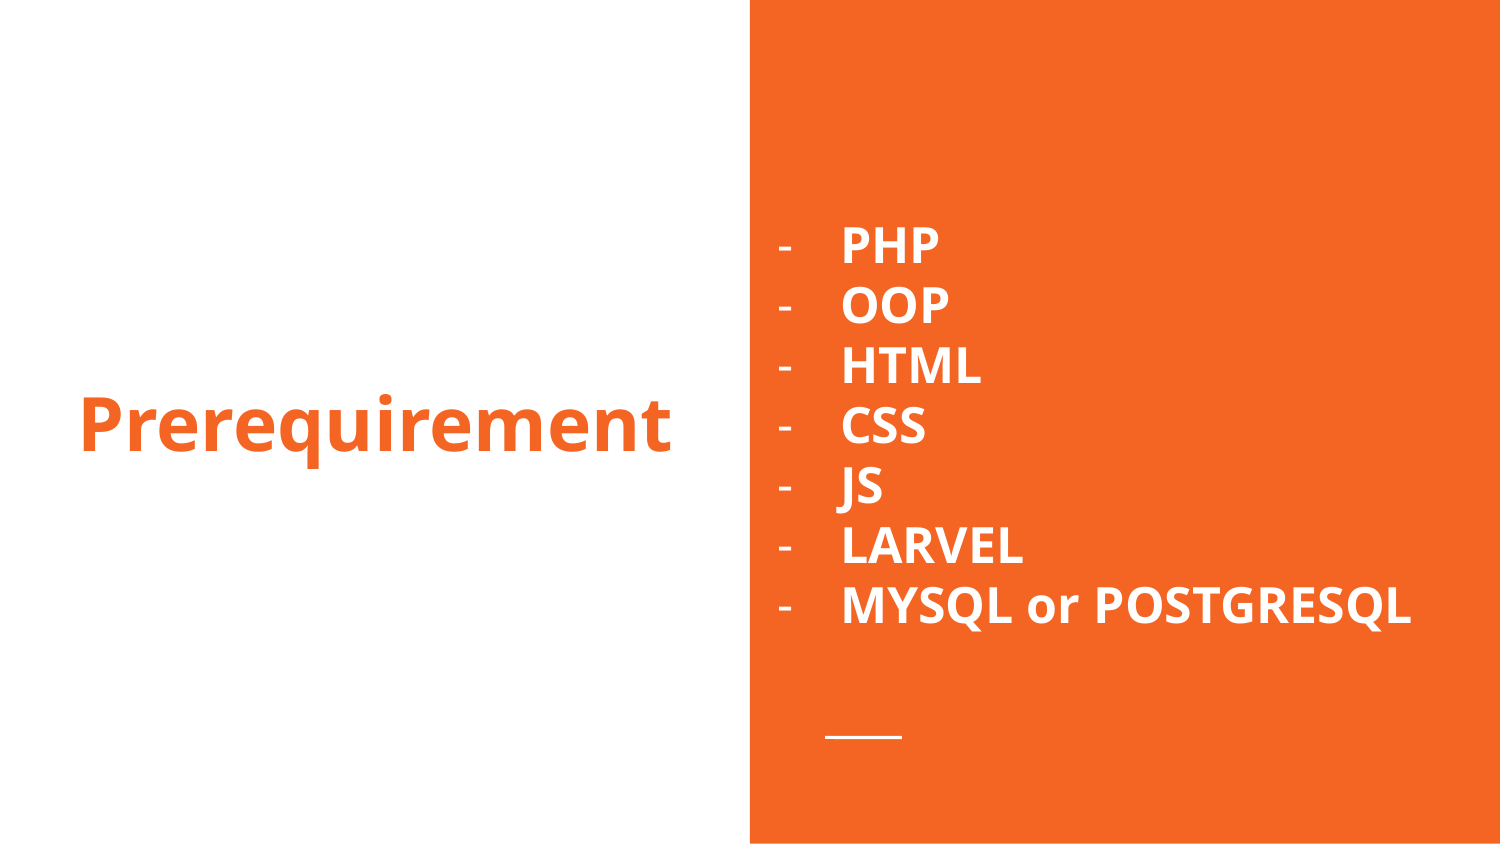

PHP
OOP
HTML
CSS
JS
LARVEL
MYSQL or POSTGRESQL
# Prerequirement